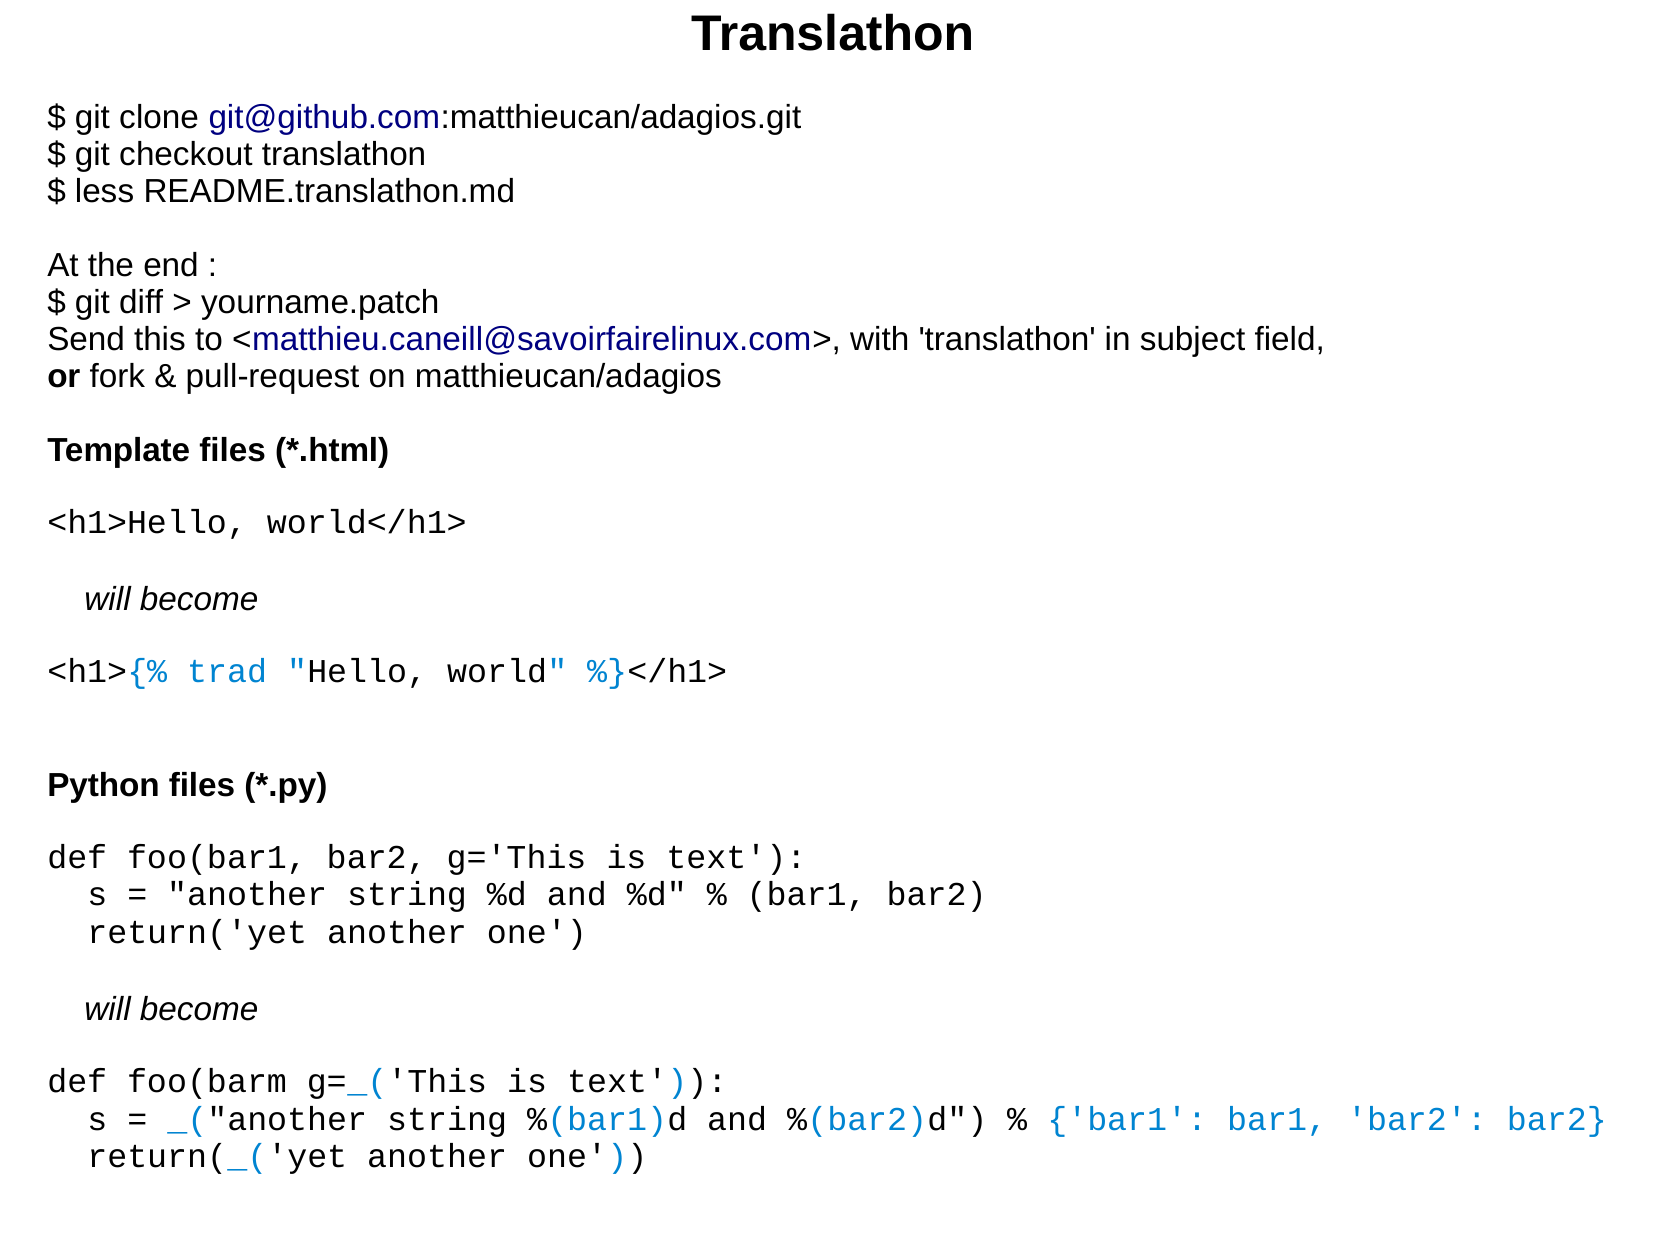

# Translathon
$ git clone git@github.com:matthieucan/adagios.git
$ git checkout translathon
$ less README.translathon.md
At the end :
$ git diff > yourname.patch
Send this to <matthieu.caneill@savoirfairelinux.com>, with 'translathon' in subject field,
or fork & pull-request on matthieucan/adagios
Template files (*.html)
<h1>Hello, world</h1>
 will become
<h1>{% trad "Hello, world" %}</h1>
Python files (*.py)
def foo(bar1, bar2, g='This is text'):
 s = "another string %d and %d" % (bar1, bar2)
 return('yet another one')
 will become
def foo(barm g=_('This is text')):
 s = _("another string %(bar1)d and %(bar2)d") % {'bar1': bar1, 'bar2': bar2}
 return(_('yet another one'))